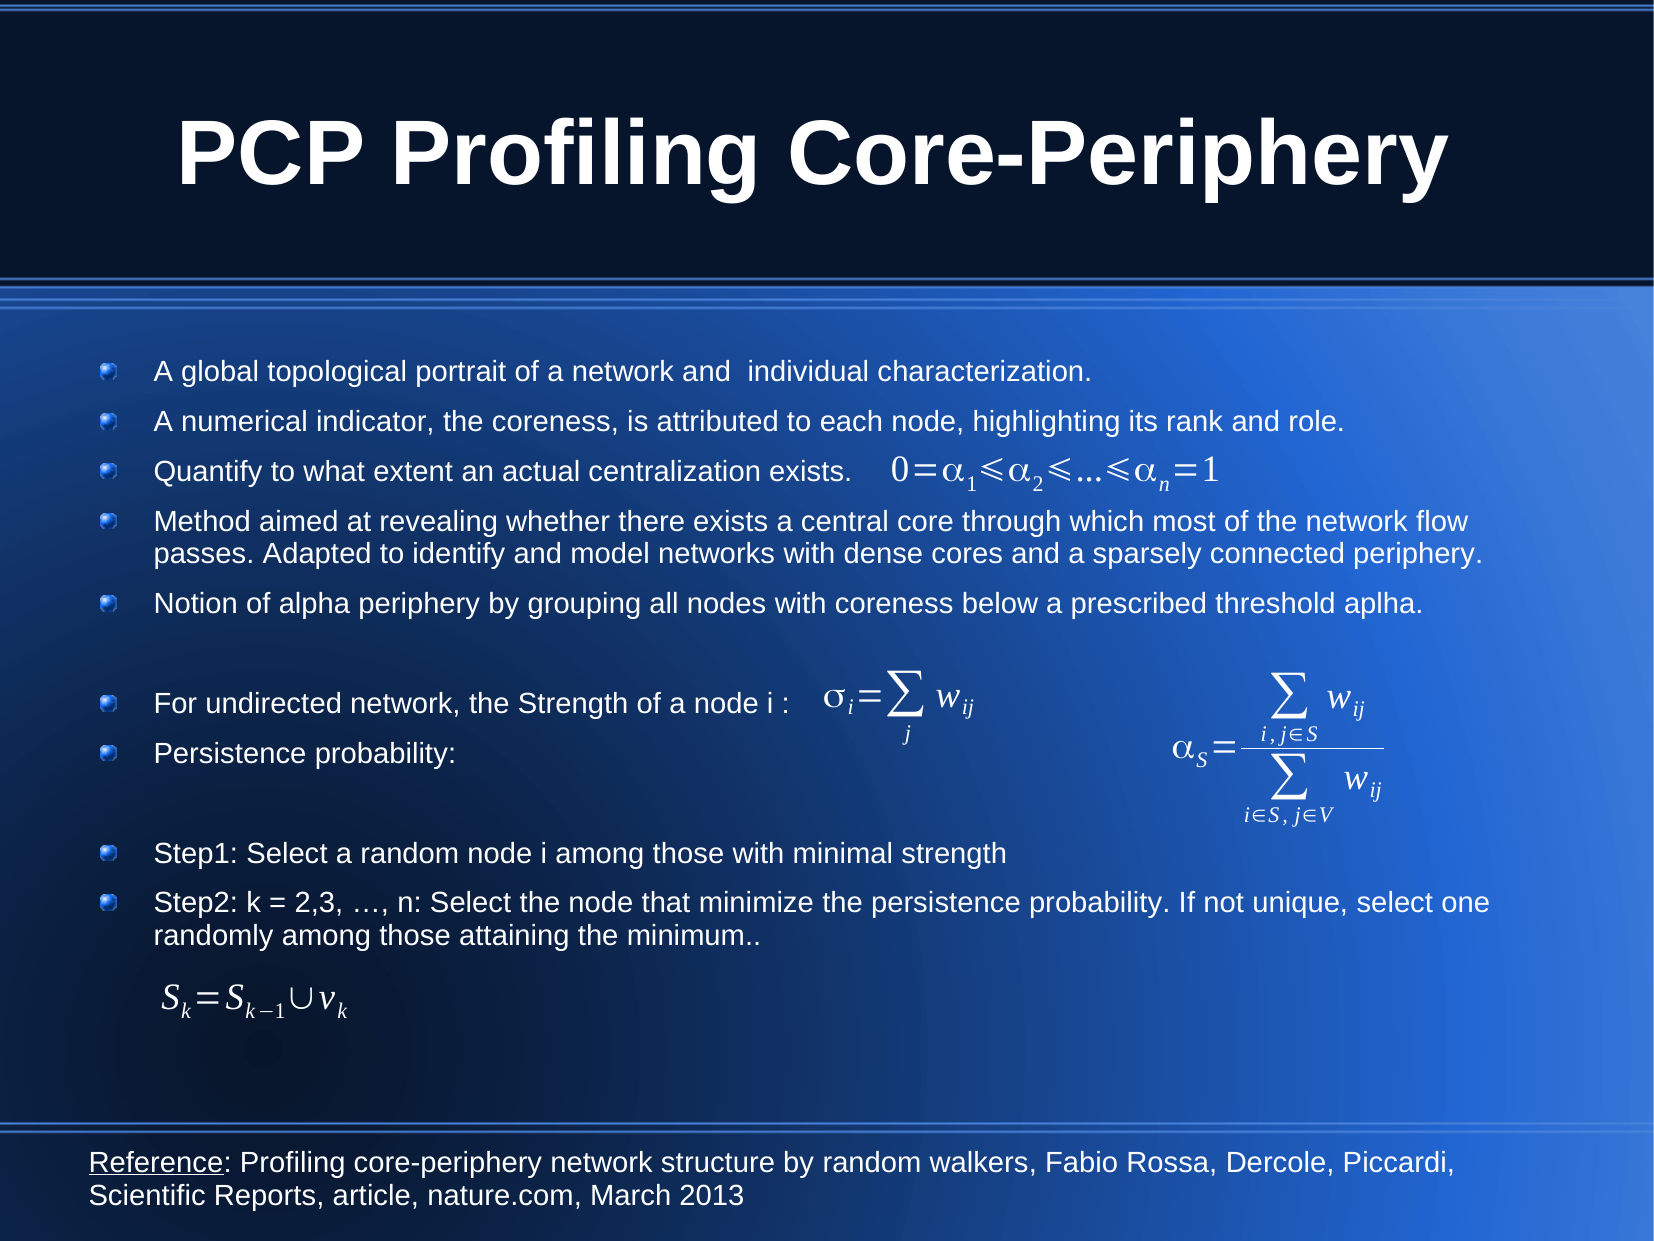

# PCP Profiling Core-Periphery
A global topological portrait of a network and individual characterization.
A numerical indicator, the coreness, is attributed to each node, highlighting its rank and role.
Quantify to what extent an actual centralization exists.
Method aimed at revealing whether there exists a central core through which most of the network flow passes. Adapted to identify and model networks with dense cores and a sparsely connected periphery.
Notion of alpha periphery by grouping all nodes with coreness below a prescribed threshold aplha.
For undirected network, the Strength of a node i :
Persistence probability:
Step1: Select a random node i among those with minimal strength
Step2: k = 2,3, …, n: Select the node that minimize the persistence probability. If not unique, select one randomly among those attaining the minimum..
Reference: Profiling core-periphery network structure by random walkers, Fabio Rossa, Dercole, Piccardi, Scientific Reports, article, nature.com, March 2013